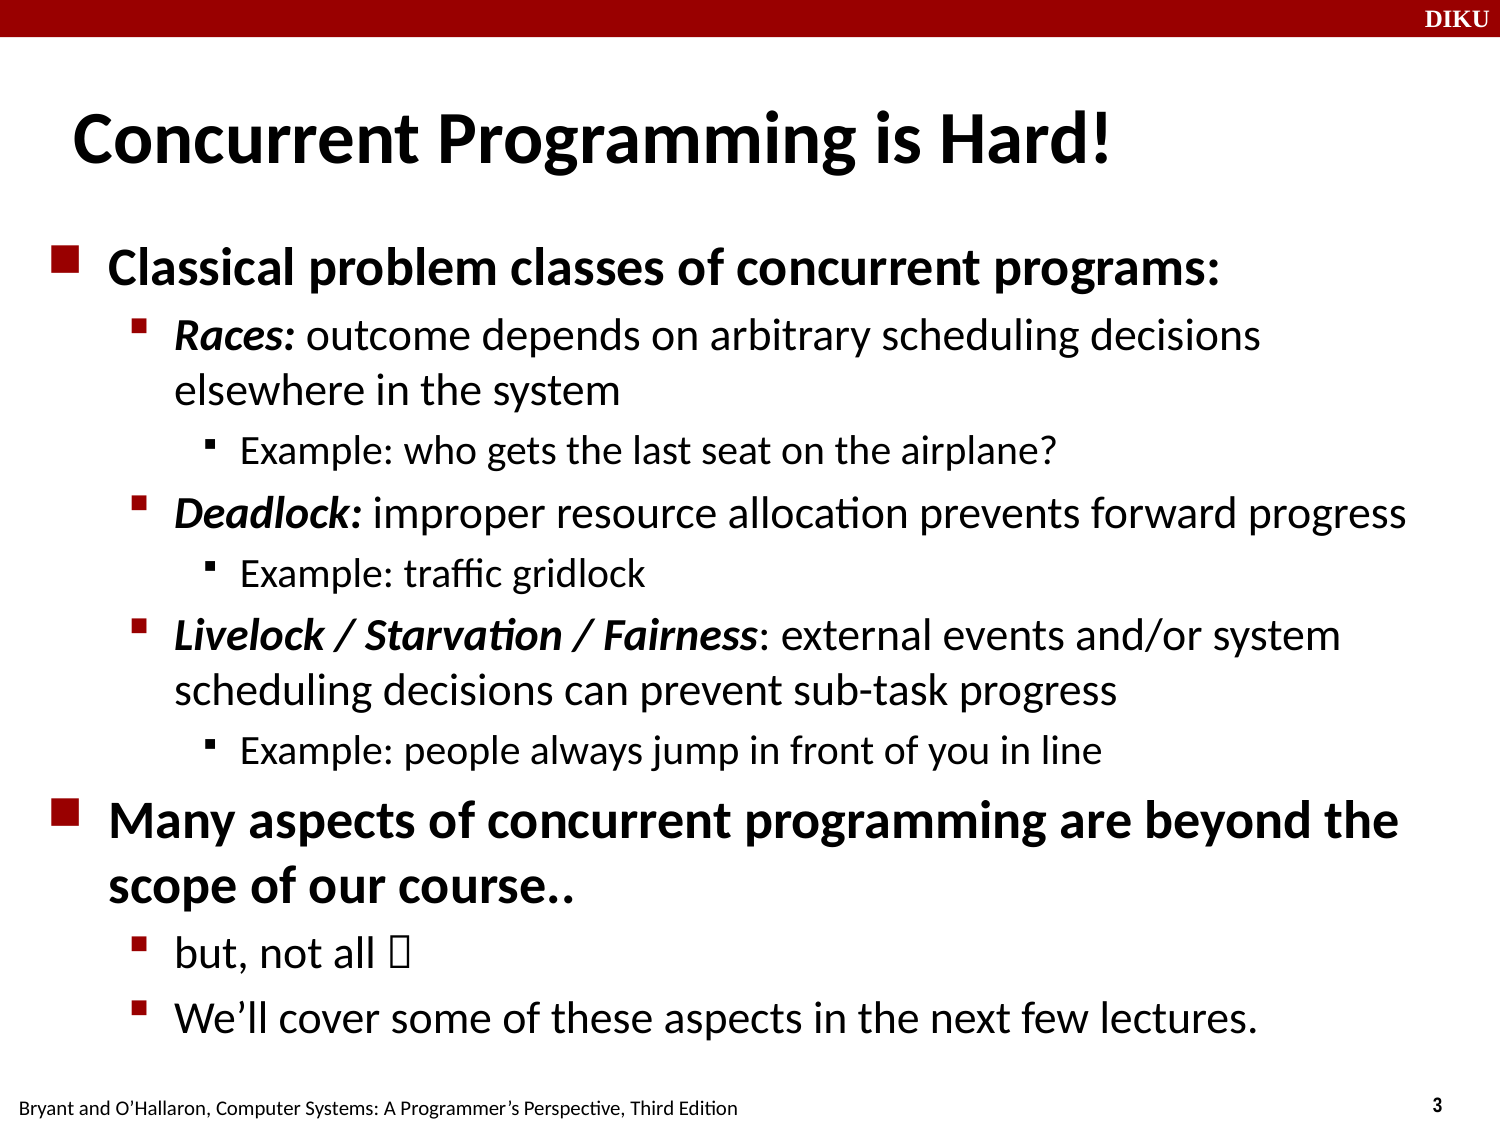

Concurrent Programming is Hard!
Classical problem classes of concurrent programs:
Races: outcome depends on arbitrary scheduling decisions elsewhere in the system
Example: who gets the last seat on the airplane?
Deadlock: improper resource allocation prevents forward progress
Example: traffic gridlock
Livelock / Starvation / Fairness: external events and/or system scheduling decisions can prevent sub-task progress
Example: people always jump in front of you in line
Many aspects of concurrent programming are beyond the scope of our course..
but, not all 
We’ll cover some of these aspects in the next few lectures.